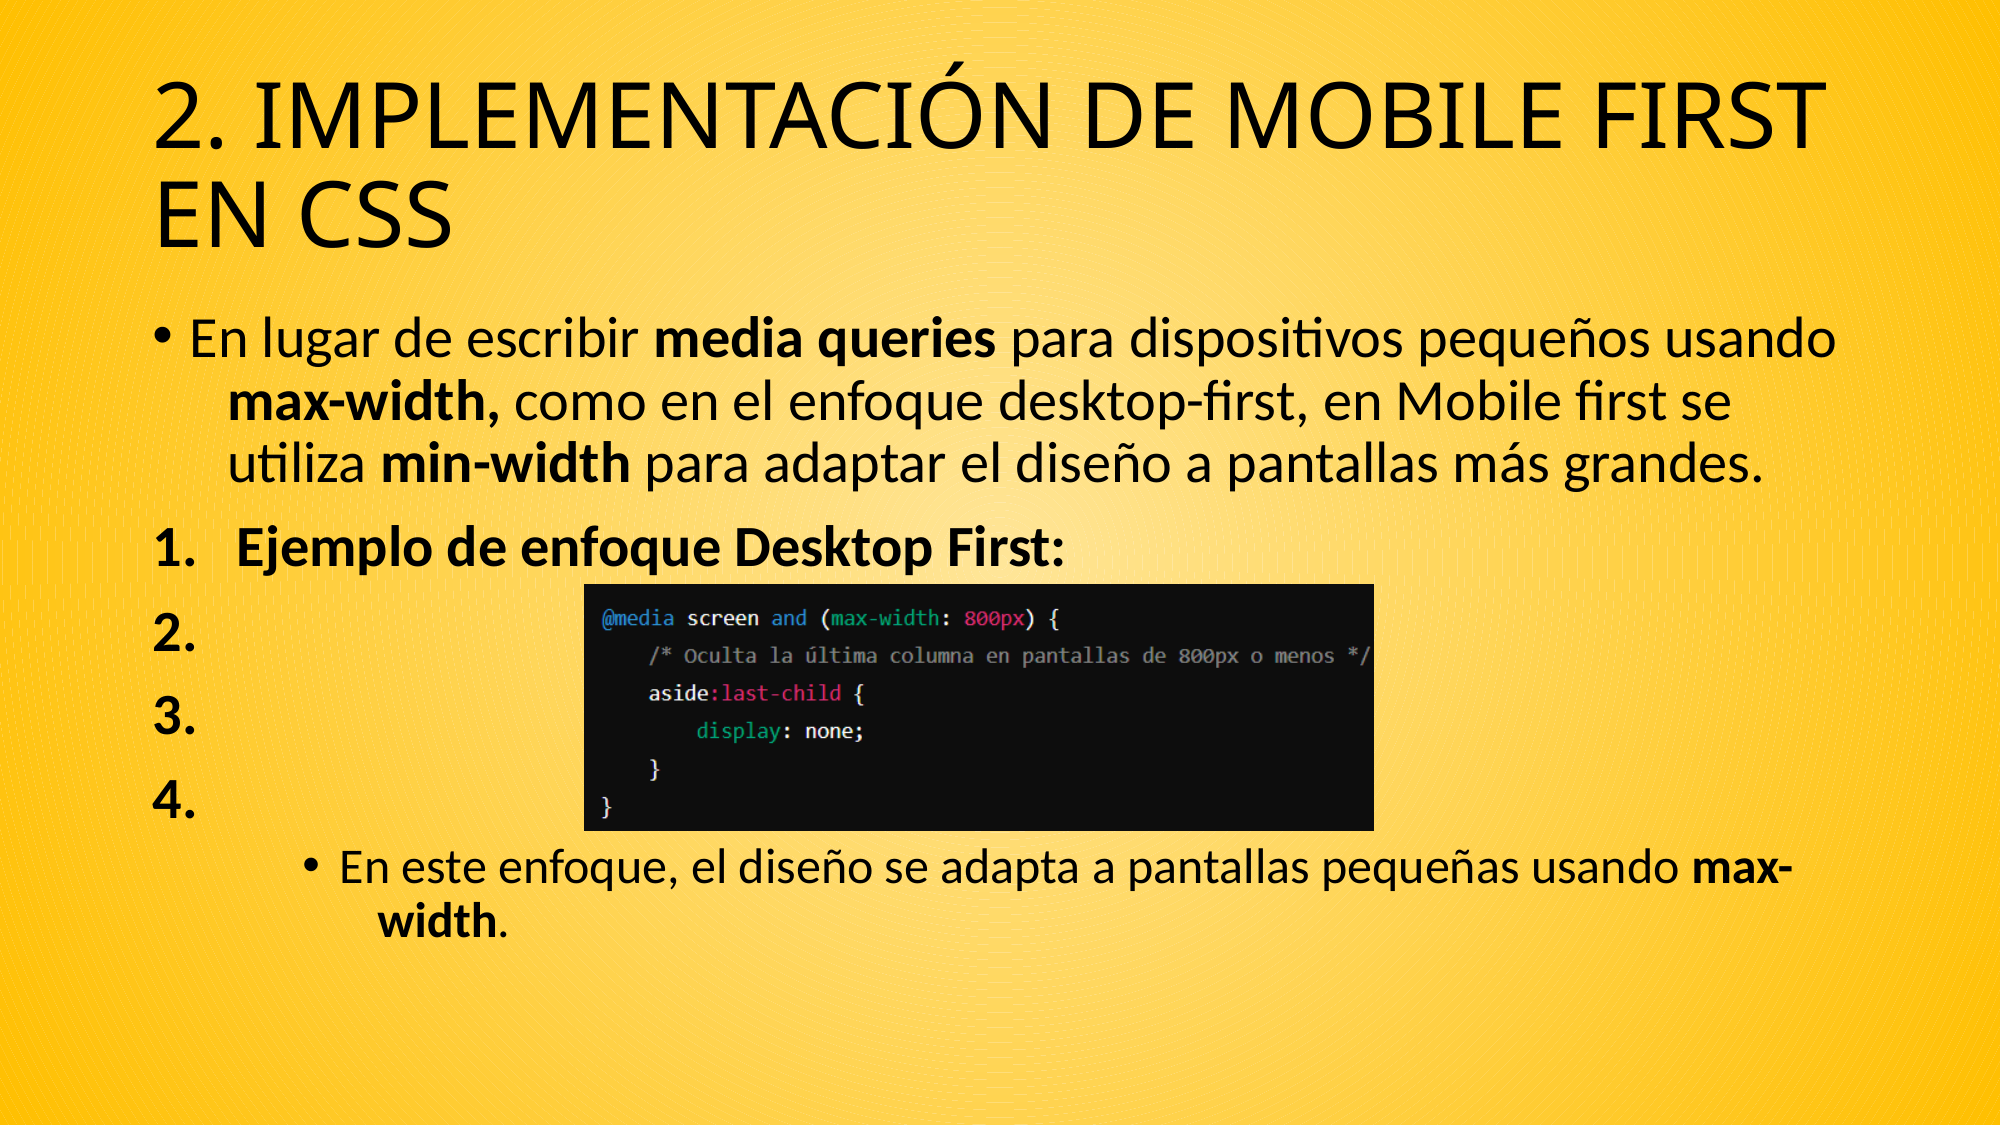

# 2. IMPLEMENTACIÓN DE MOBILE FIRST EN CSS
En lugar de escribir media queries para dispositivos pequeños usando max-width, como en el enfoque desktop-first, en Mobile first se utiliza min-width para adaptar el diseño a pantallas más grandes.
Ejemplo de enfoque Desktop First:
En este enfoque, el diseño se adapta a pantallas pequeñas usando max-width.